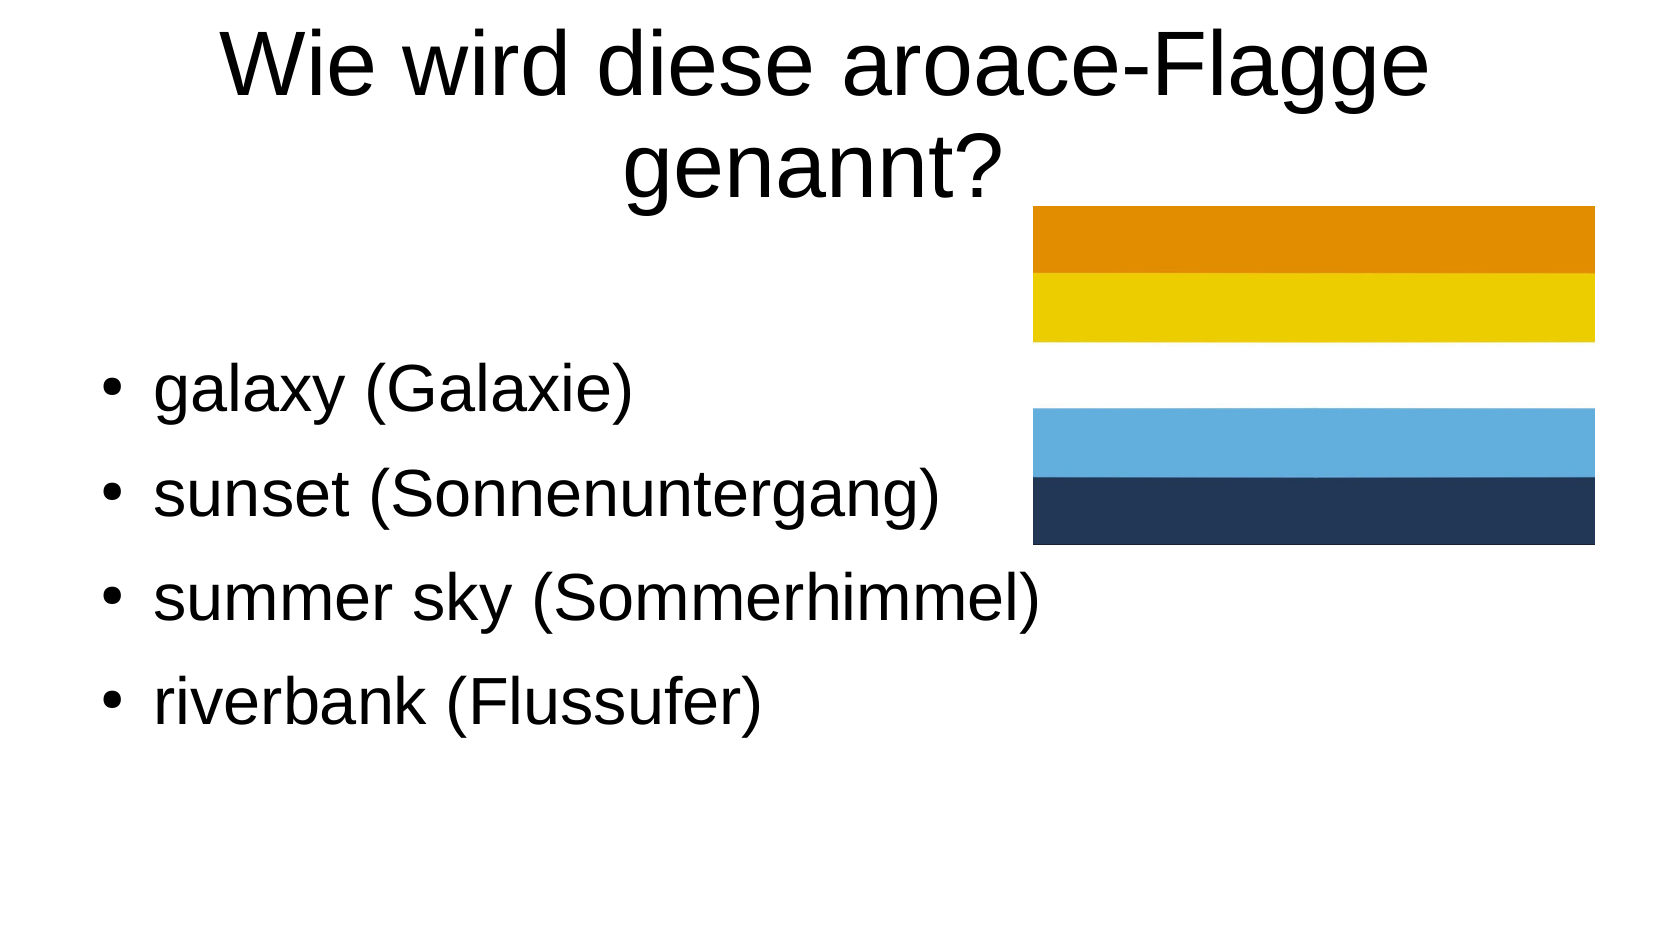

# Wie wird diese aroace-Flagge genannt?
galaxy (Galaxie)
sunset (Sonnenuntergang)
summer sky (Sommerhimmel)
riverbank (Flussufer)